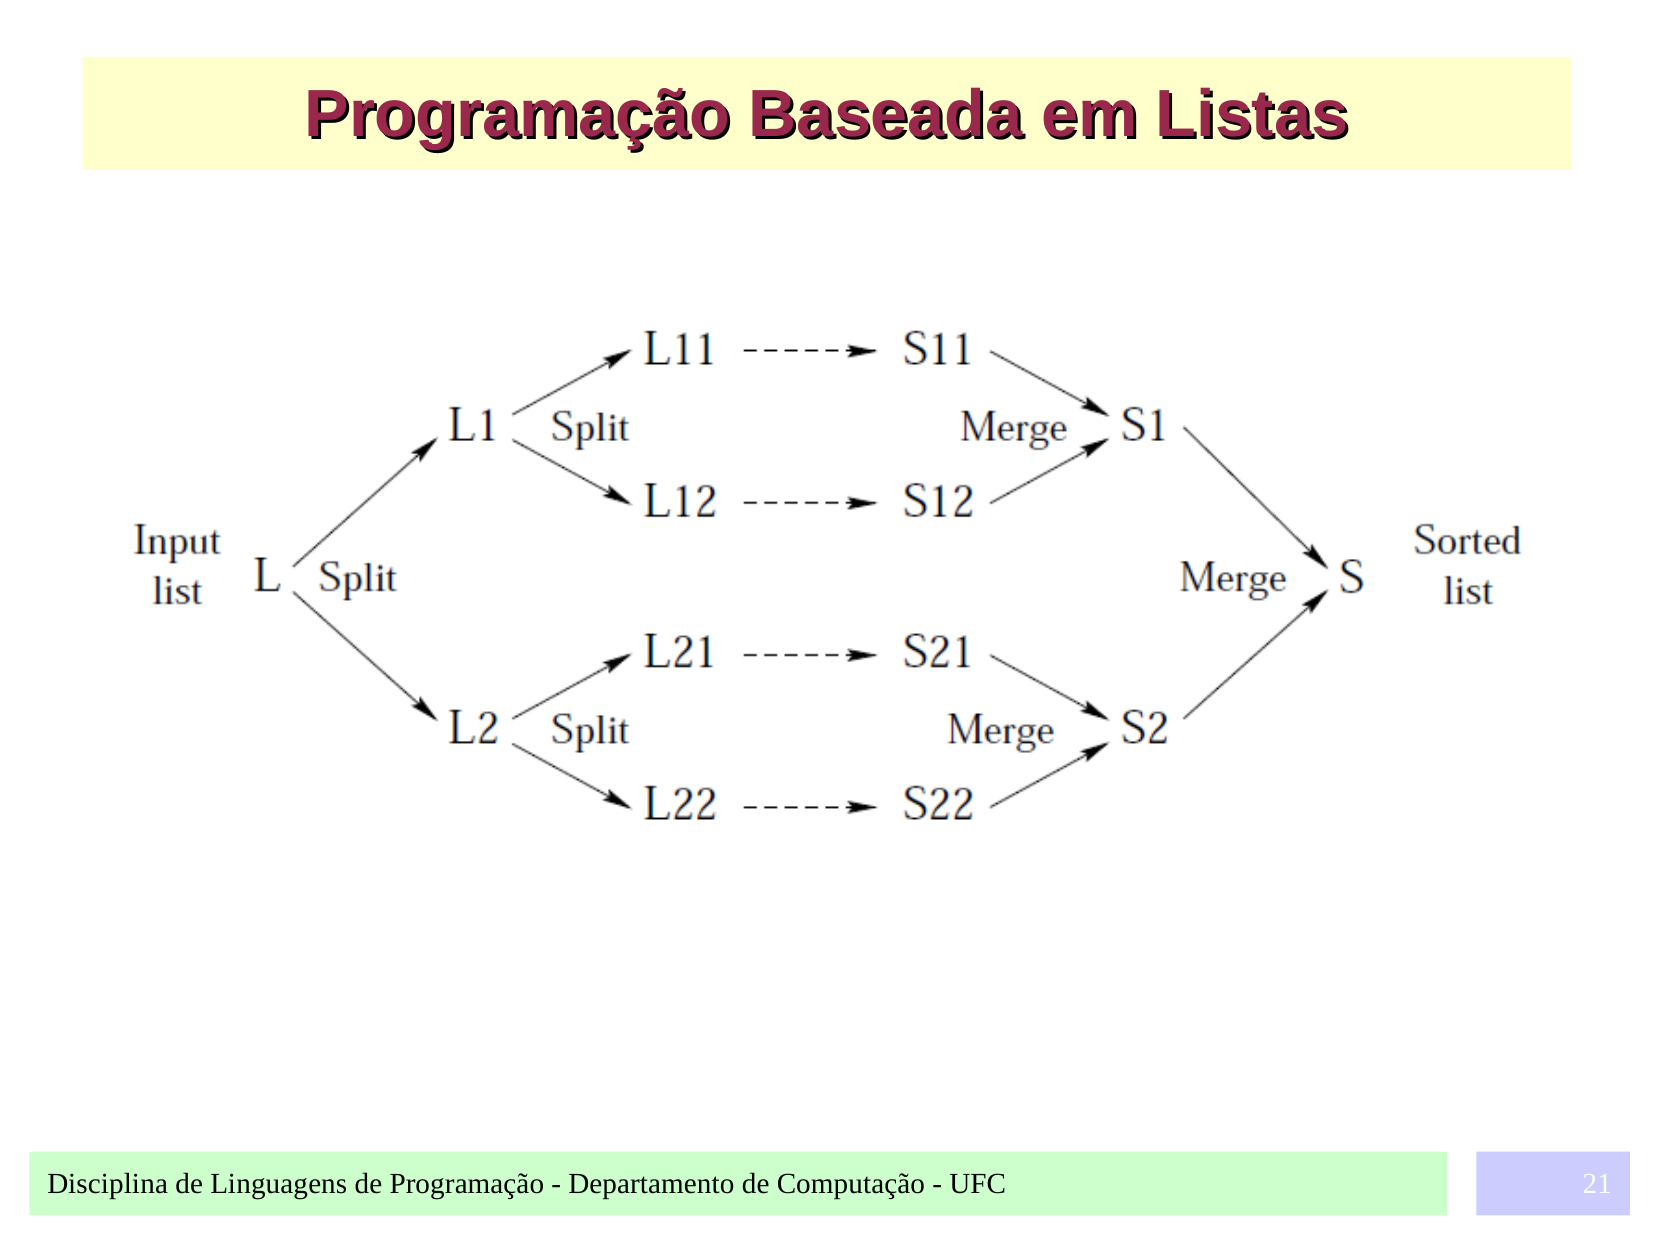

# Programação Baseada em Listas
Disciplina de Linguagens de Programação - Departamento de Computação - UFC
21